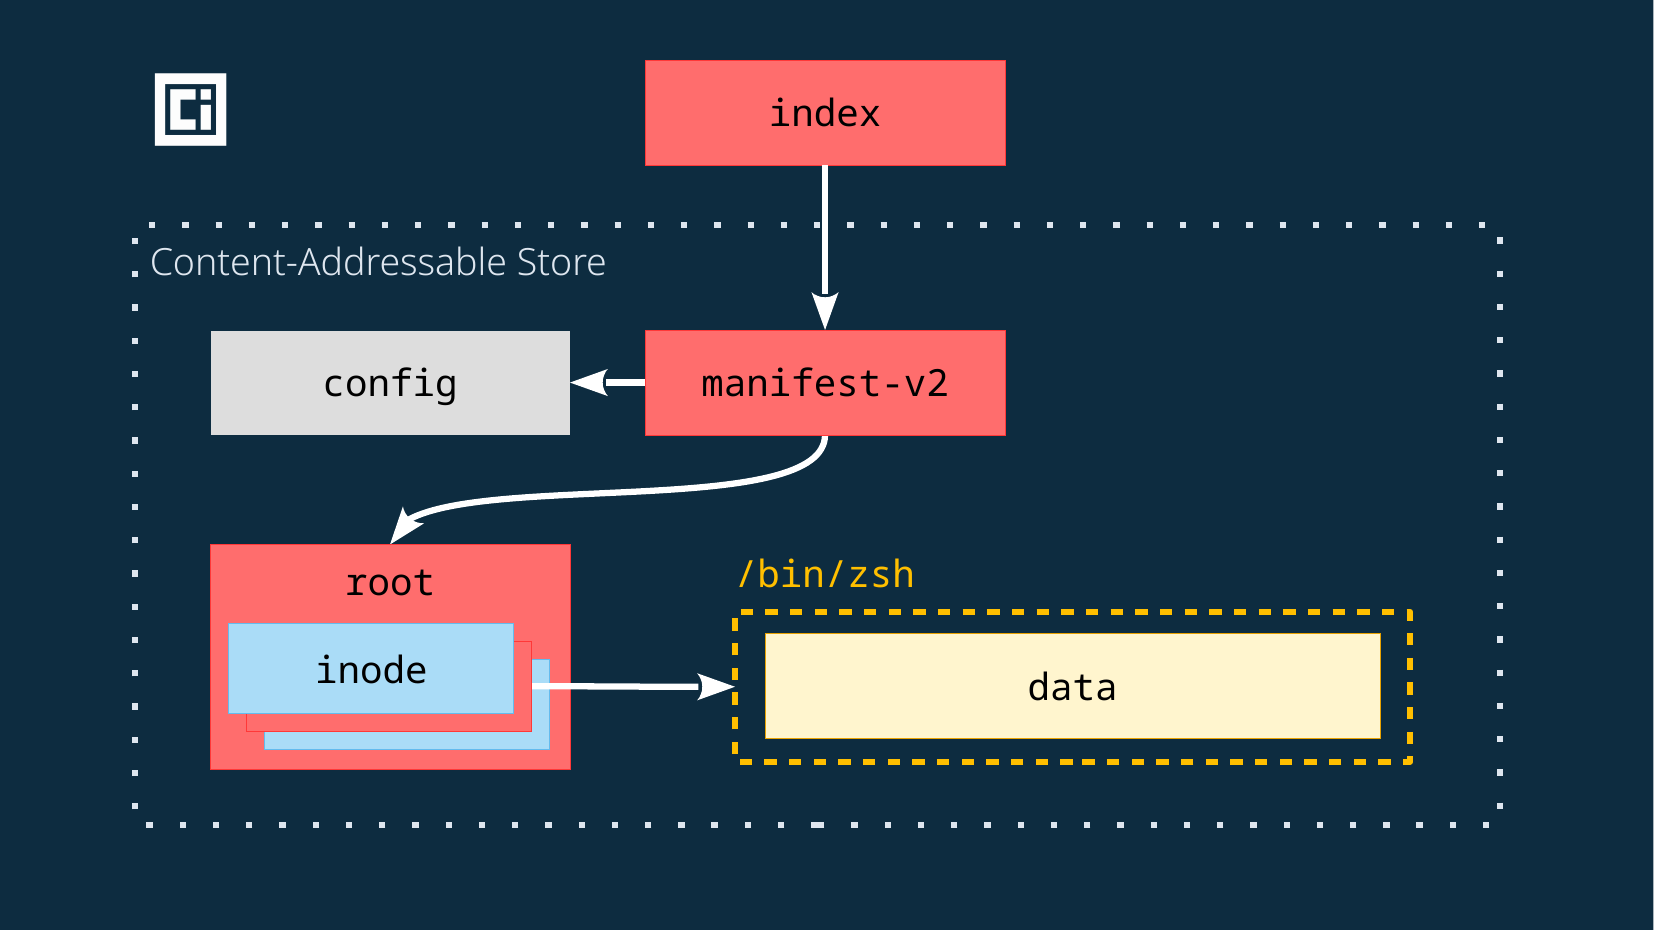

index
Content-Addressable Store
config
manifest-v2
/bin/zsh
root
inode
data
inode
inode